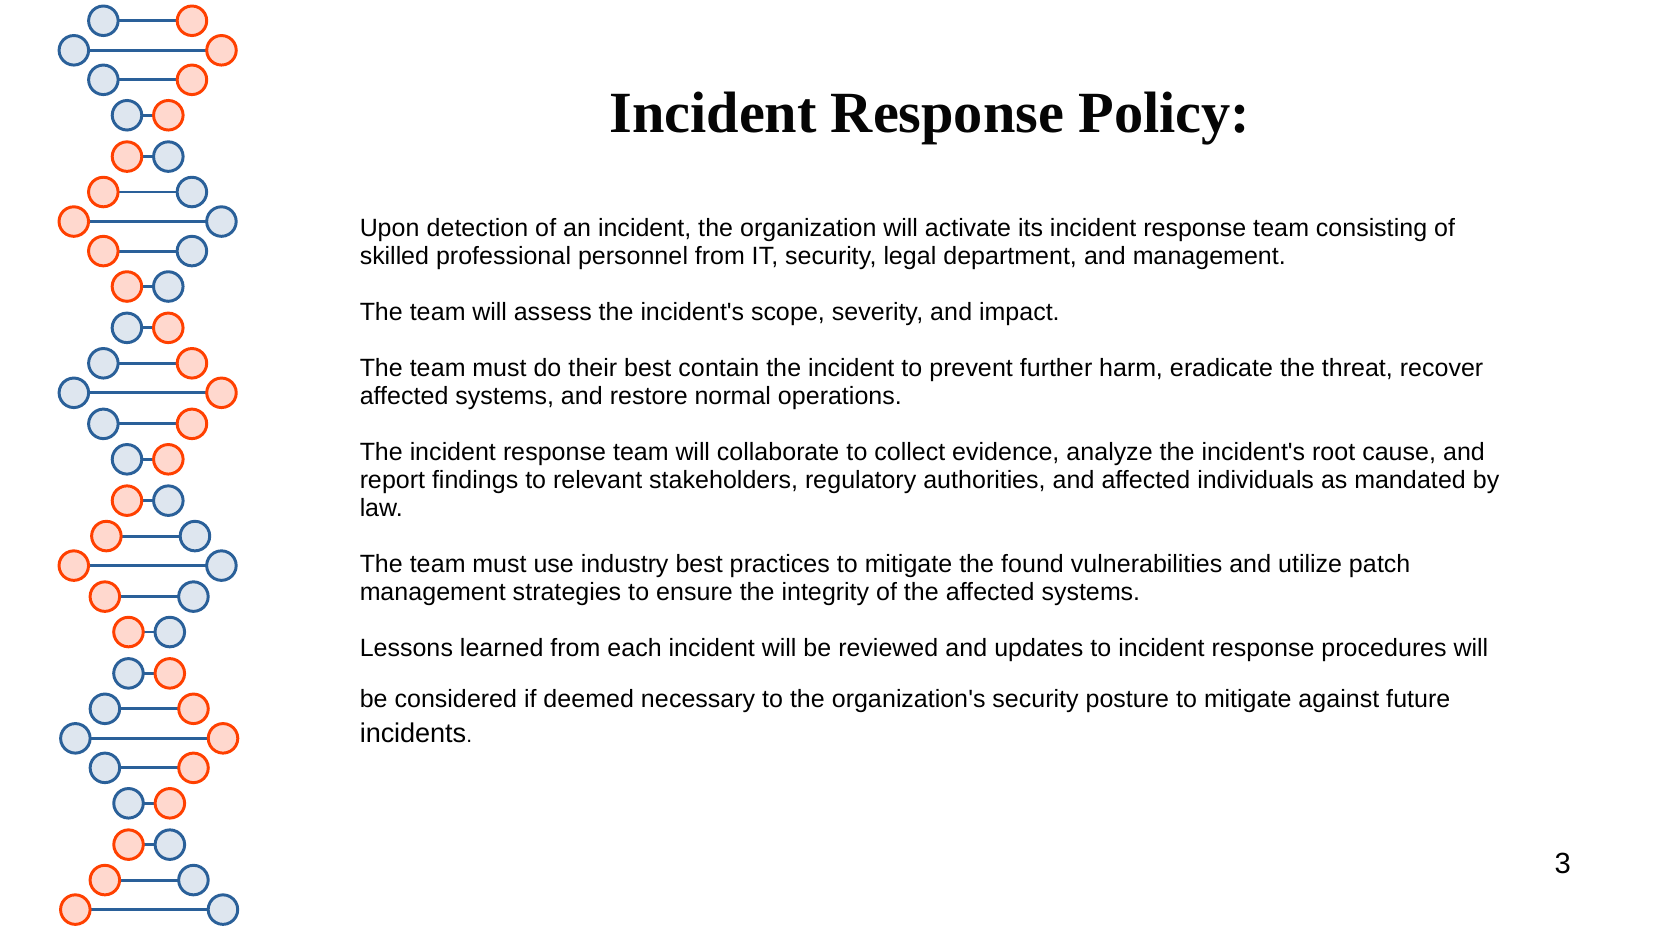

# Incident Response Policy:
Upon detection of an incident, the organization will activate its incident response team consisting of skilled professional personnel from IT, security, legal department, and management.
The team will assess the incident's scope, severity, and impact.
The team must do their best contain the incident to prevent further harm, eradicate the threat, recover affected systems, and restore normal operations.
The incident response team will collaborate to collect evidence, analyze the incident's root cause, and report findings to relevant stakeholders, regulatory authorities, and affected individuals as mandated by law.
The team must use industry best practices to mitigate the found vulnerabilities and utilize patch management strategies to ensure the integrity of the affected systems.
Lessons learned from each incident will be reviewed and updates to incident response procedures will be considered if deemed necessary to the organization's security posture to mitigate against future incidents.
3